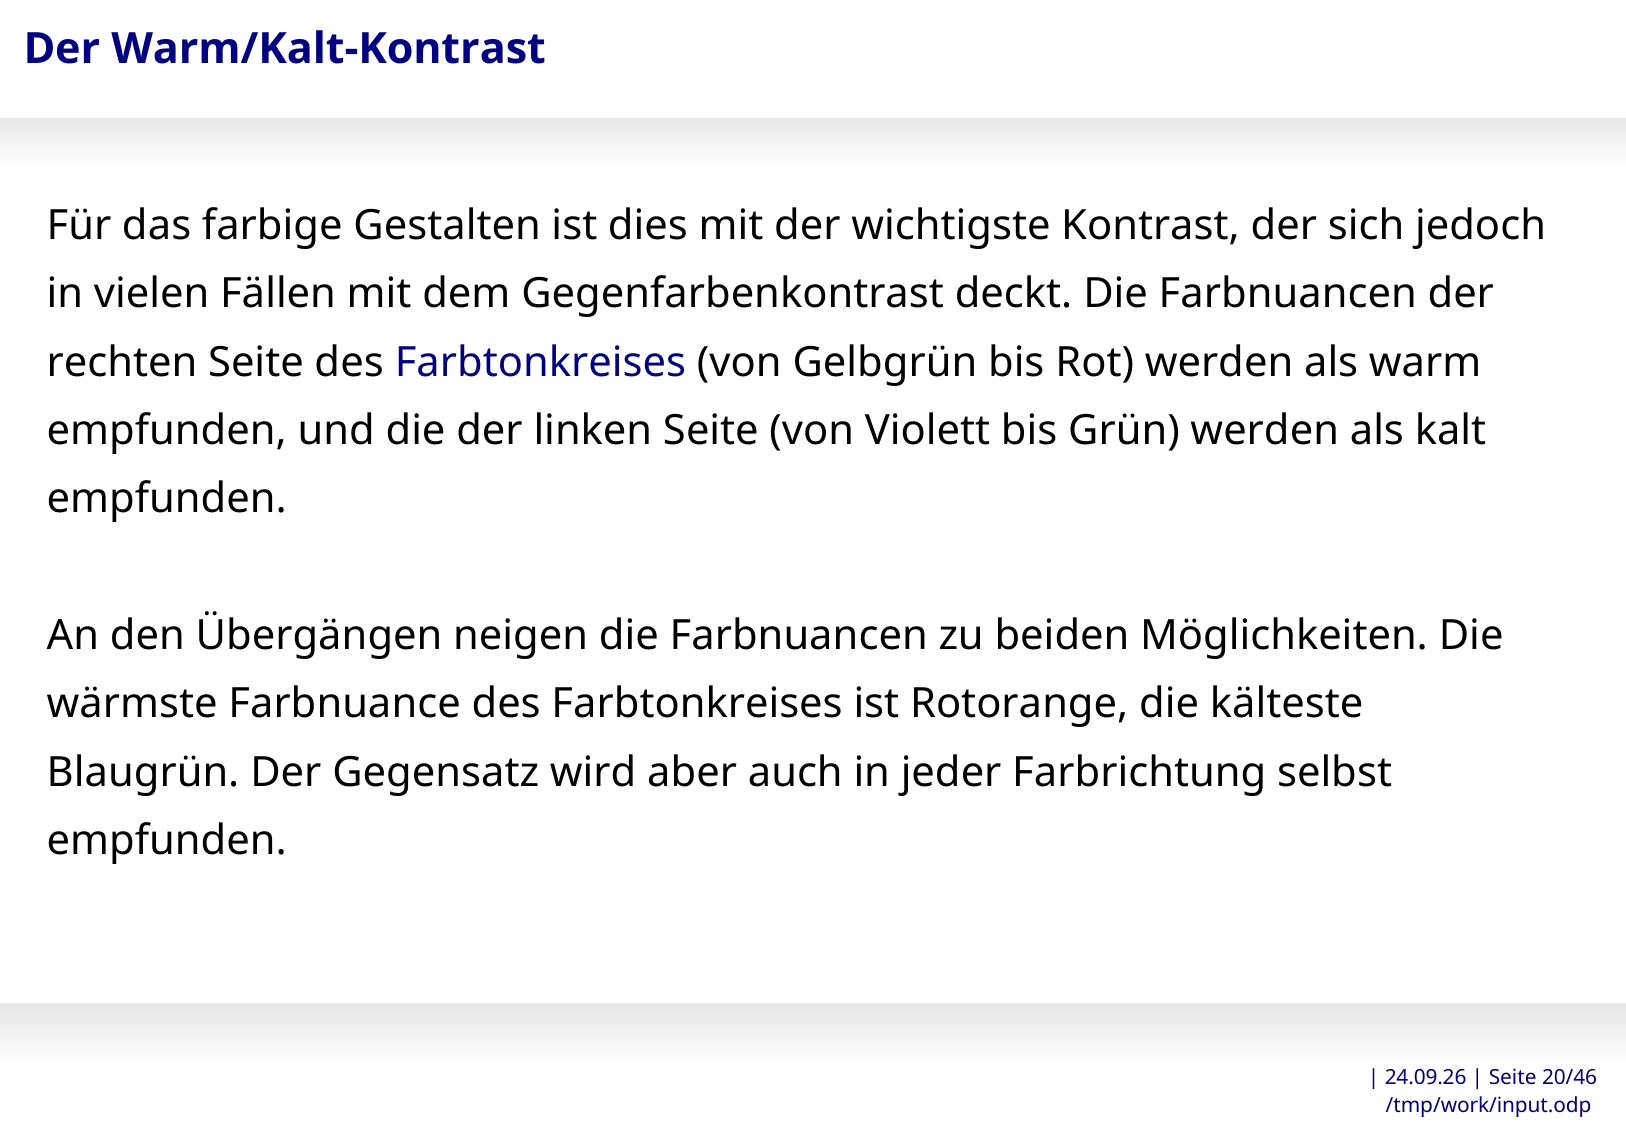

# Der Warm/Kalt-Kontrast
Für das farbige Gestalten ist dies mit der wichtigste Kontrast, der sich jedoch in vielen Fällen mit dem Gegenfarbenkontrast deckt. Die Farbnuancen der rechten Seite des Farbtonkreises (von Gelbgrün bis Rot) werden als warm empfunden, und die der linken Seite (von Violett bis Grün) werden als kalt empfunden.
An den Übergängen neigen die Farbnuancen zu beiden Möglichkeiten. Die wärmste Farbnuance des Farbtonkreises ist Rotorange, die kälteste Blaugrün. Der Gegensatz wird aber auch in jeder Farbrichtung selbst empfunden.